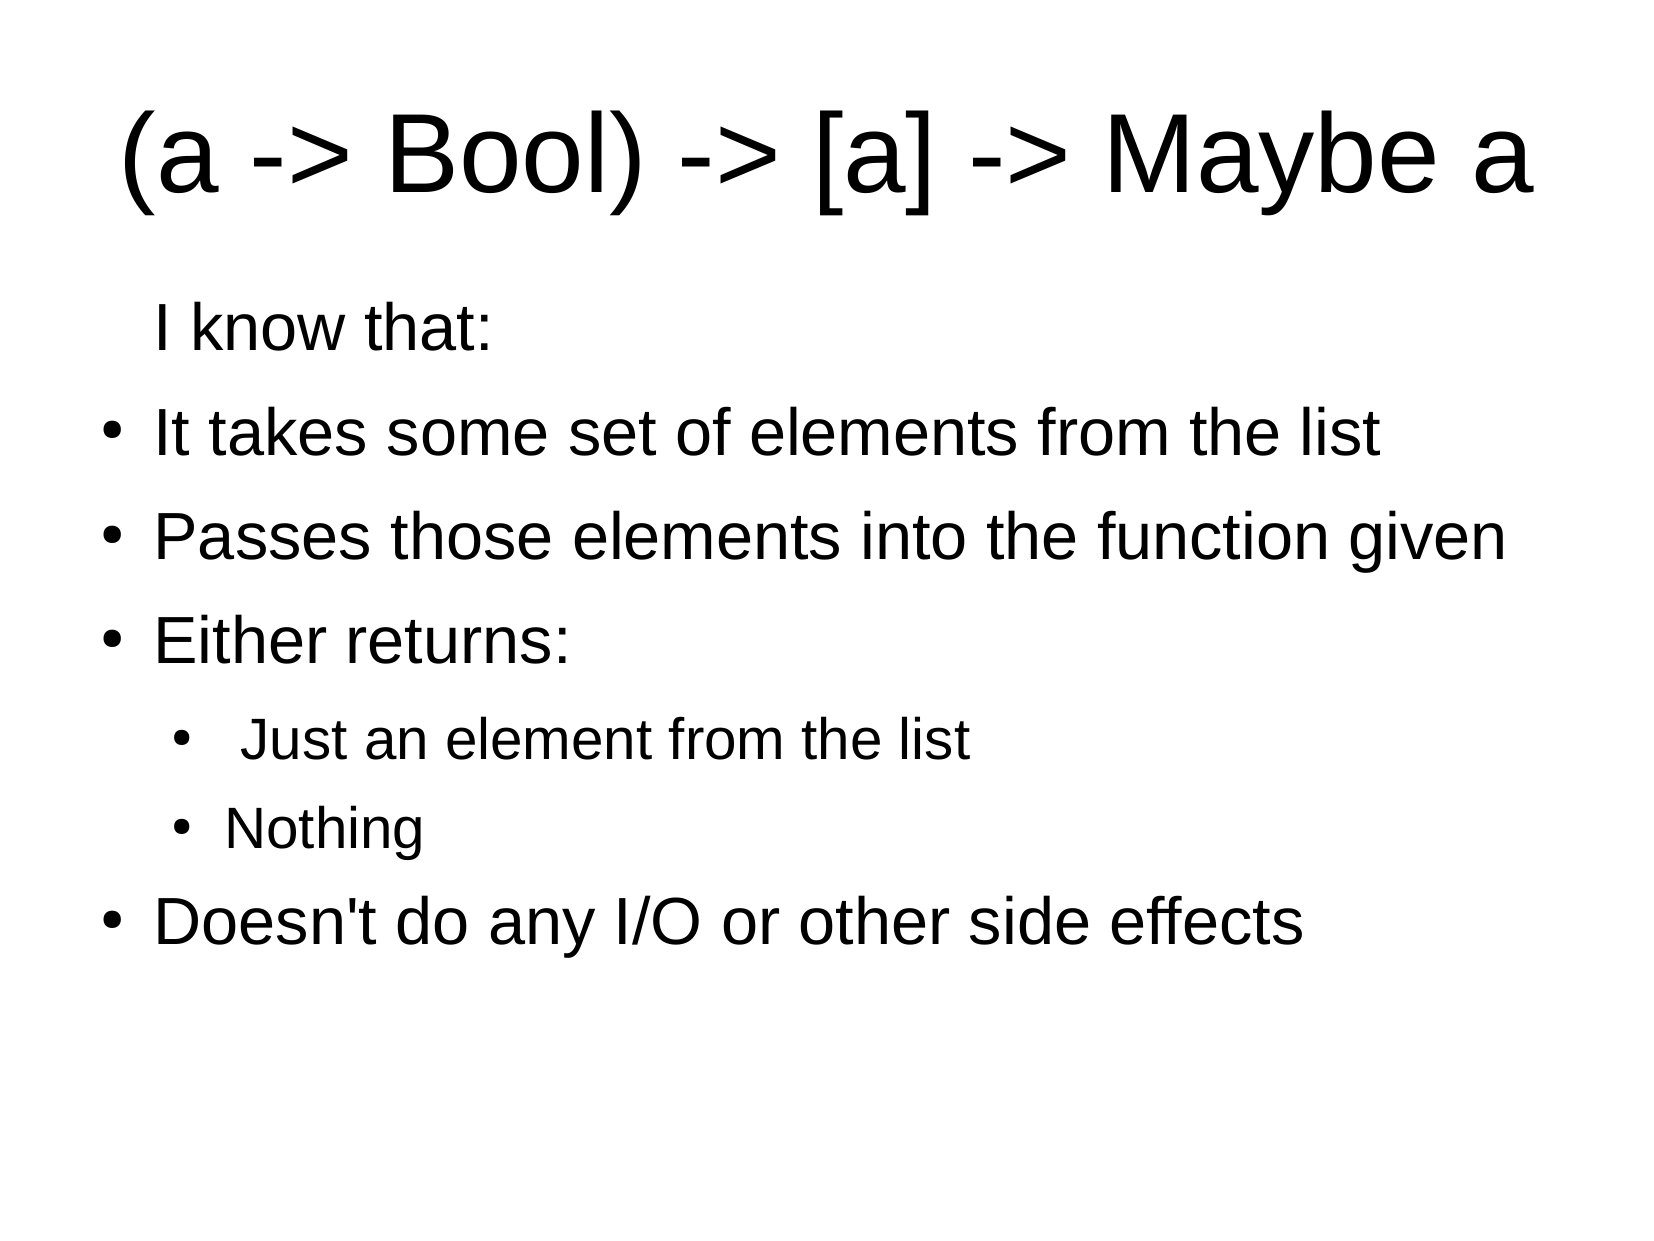

# (a -> Bool) -> [a] -> Maybe a
I know that:
It takes some set of elements from the list
Passes those elements into the function given
Either returns:
 Just an element from the list
Nothing
Doesn't do any I/O or other side effects